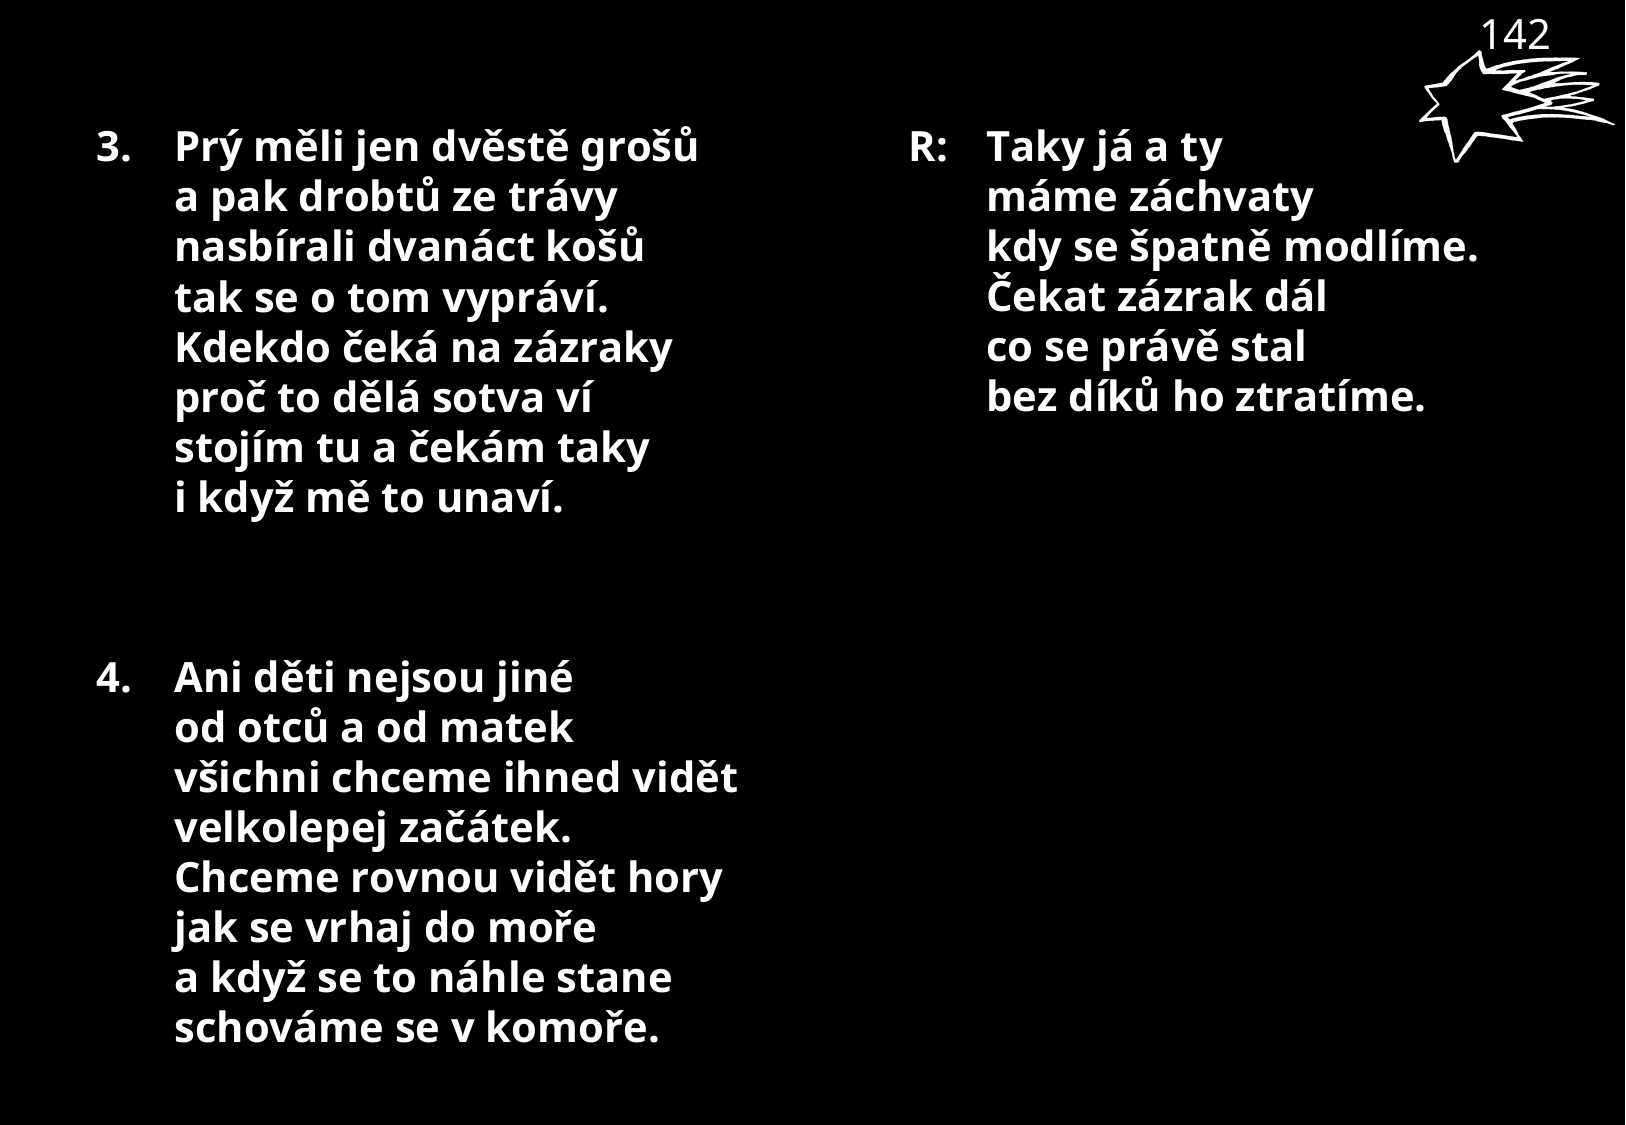

142
# Prý měli jen dvěstě grošů a pak drobtů ze trávy nasbírali dvanáct košů tak se o tom vypráví. Kdekdo čeká na zázraky proč to dělá sotva ví stojím tu a čekám taky i když mě to unaví.
4. 	Ani děti nejsou jiné
od otců a od matek
všichni chceme ihned vidět
velkolepej začátek.
Chceme rovnou vidět hory
jak se vrhaj do moře
a když se to náhle stane
schováme se v komoře.
R: 	Taky já a ty
máme záchvaty
kdy se špatně modlíme.
Čekat zázrak dál
co se právě stal
bez díků ho ztratíme.